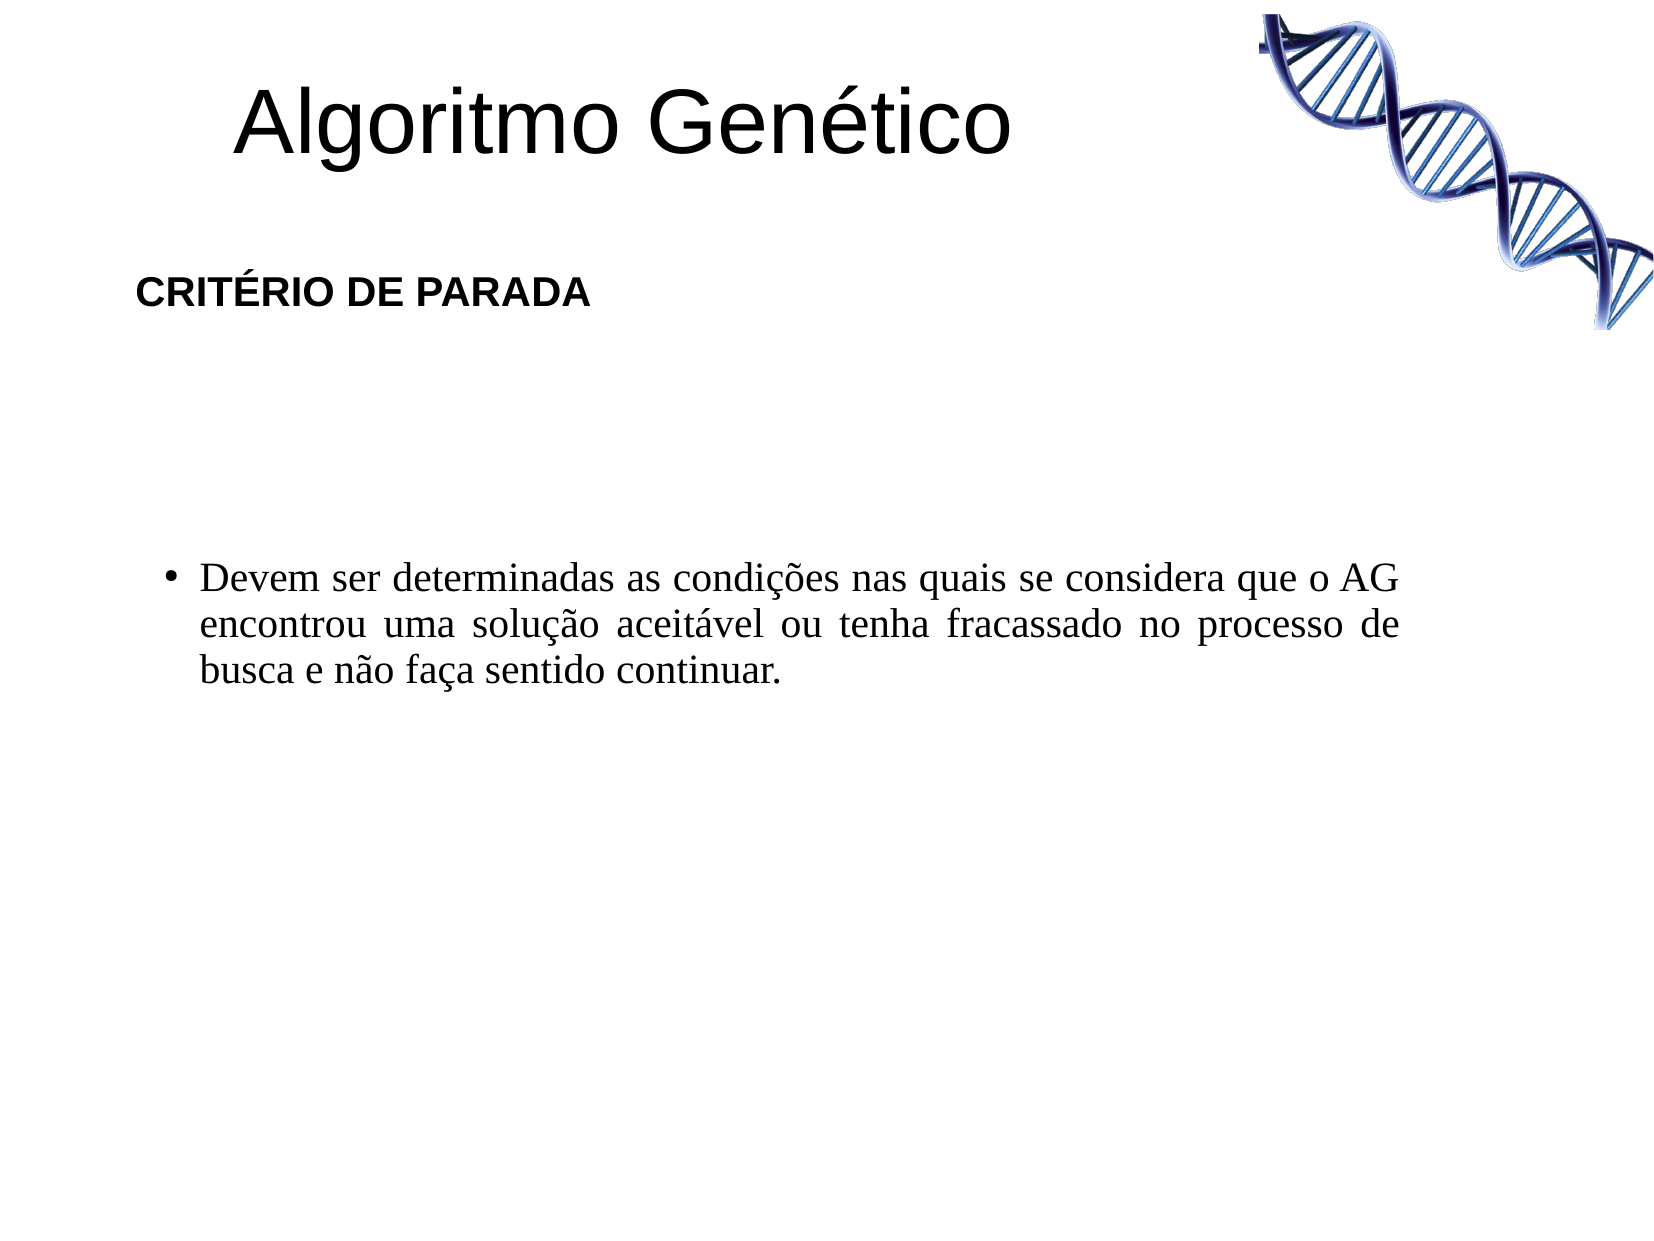

# Algoritmo Genético
CRITÉRIO DE PARADA
Devem ser determinadas as condições nas quais se considera que o AG encontrou uma solução aceitável ou tenha fracassado no processo de busca e não faça sentido continuar.